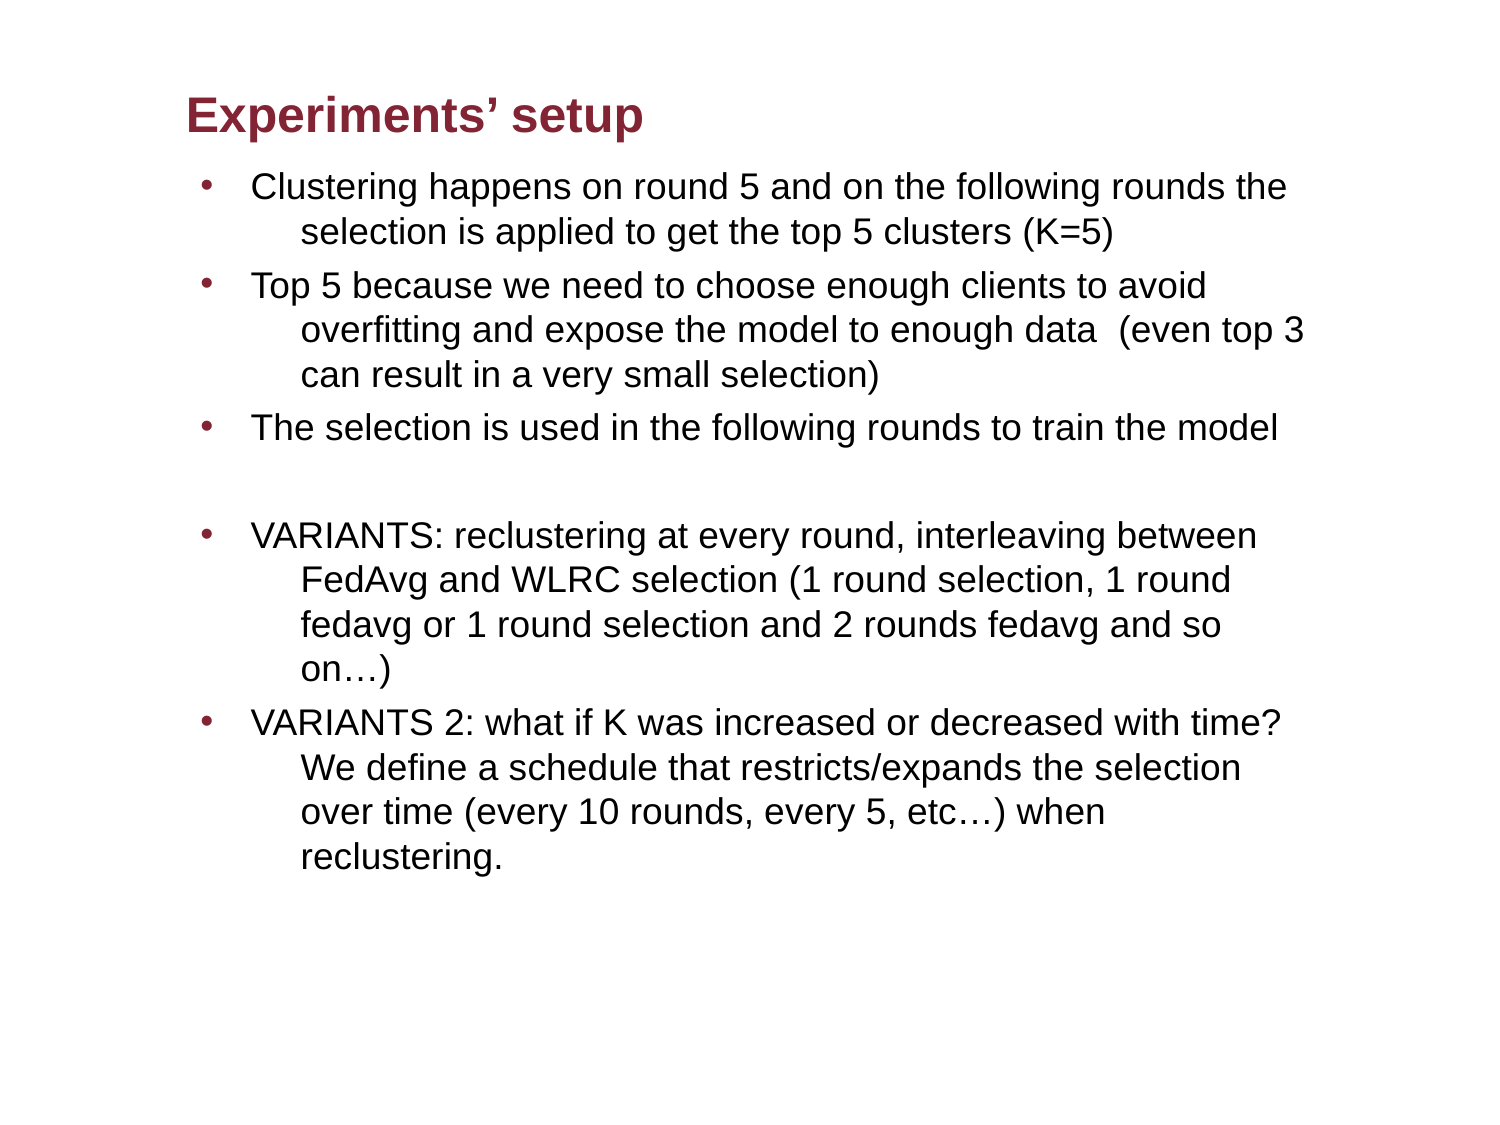

# Experiments’ setup
Clustering happens on round 5 and on the following rounds the selection is applied to get the top 5 clusters (K=5)
Top 5 because we need to choose enough clients to avoid overfitting and expose the model to enough data (even top 3 can result in a very small selection)
The selection is used in the following rounds to train the model
VARIANTS: reclustering at every round, interleaving between FedAvg and WLRC selection (1 round selection, 1 round fedavg or 1 round selection and 2 rounds fedavg and so on…)
VARIANTS 2: what if K was increased or decreased with time? We define a schedule that restricts/expands the selection over time (every 10 rounds, every 5, etc…) when reclustering.
Fairness and Demographic Parity for multi-class classification
Pagina